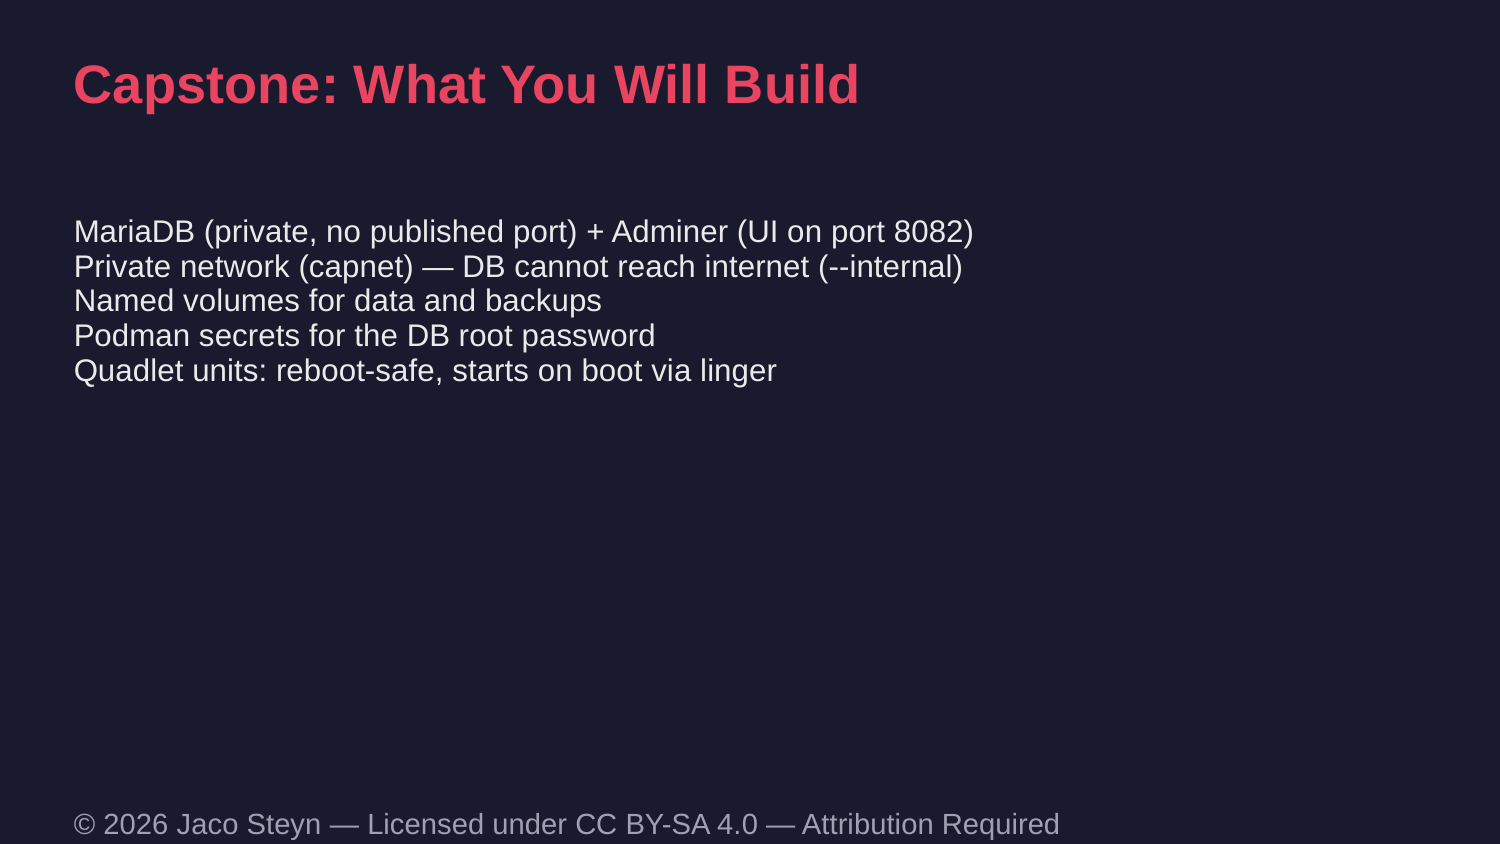

Capstone: What You Will Build
MariaDB (private, no published port) + Adminer (UI on port 8082)
Private network (capnet) — DB cannot reach internet (--internal)
Named volumes for data and backups
Podman secrets for the DB root password
Quadlet units: reboot-safe, starts on boot via linger
© 2026 Jaco Steyn — Licensed under CC BY-SA 4.0 — Attribution Required